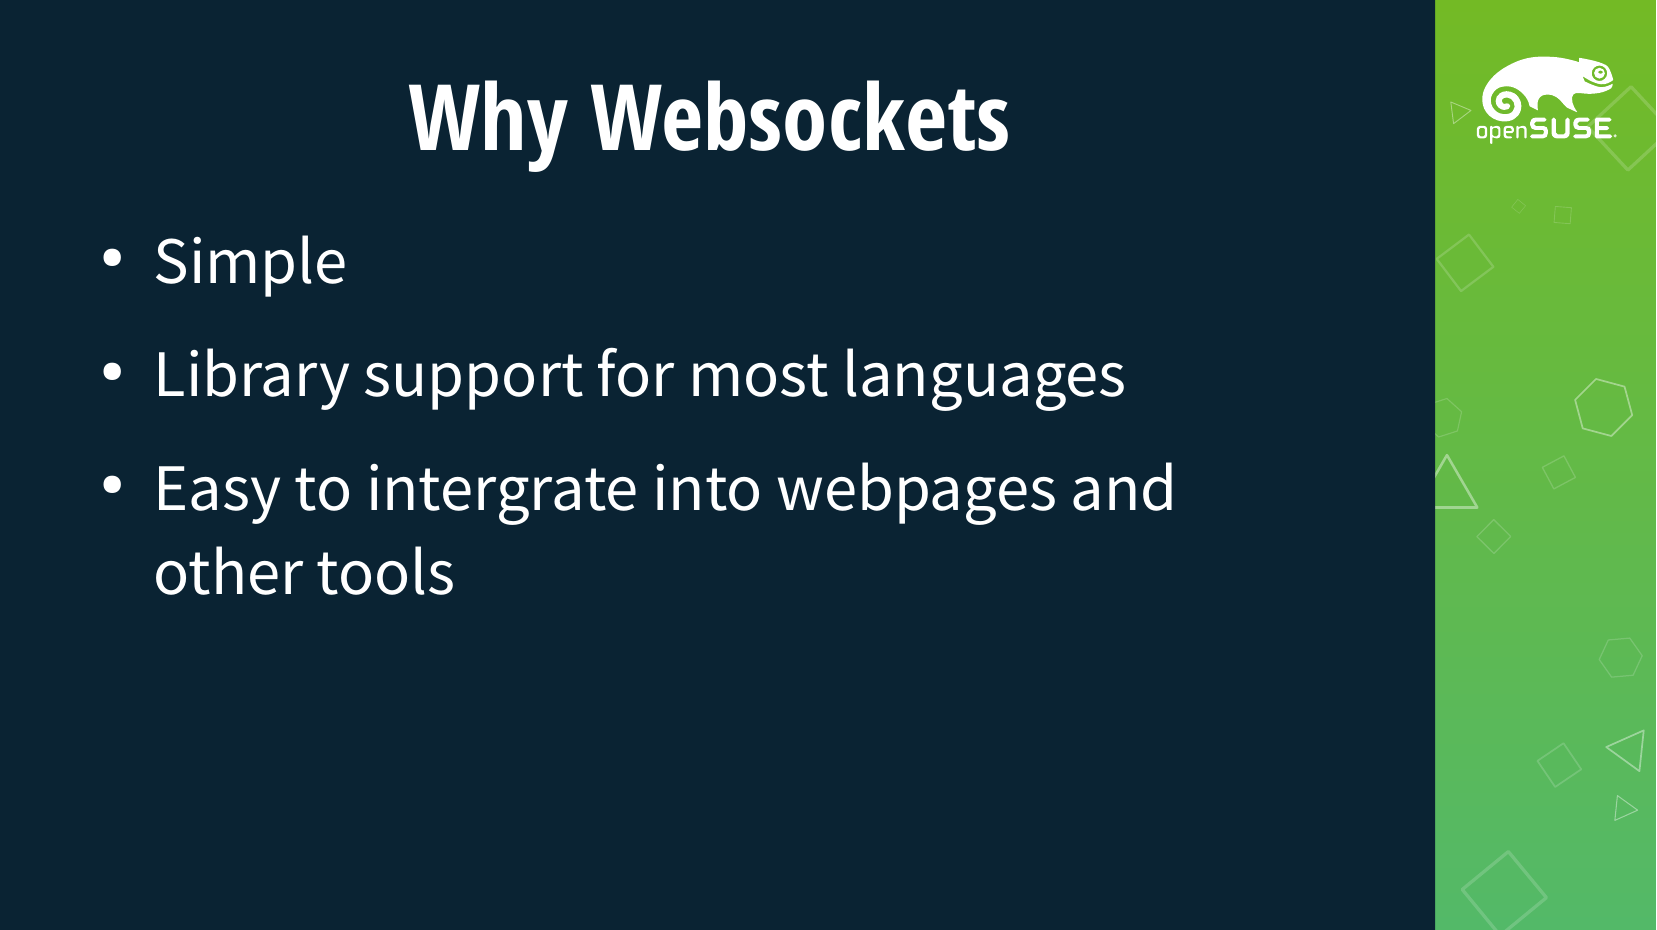

# Why Websockets
Simple
Library support for most languages
Easy to intergrate into webpages and other tools